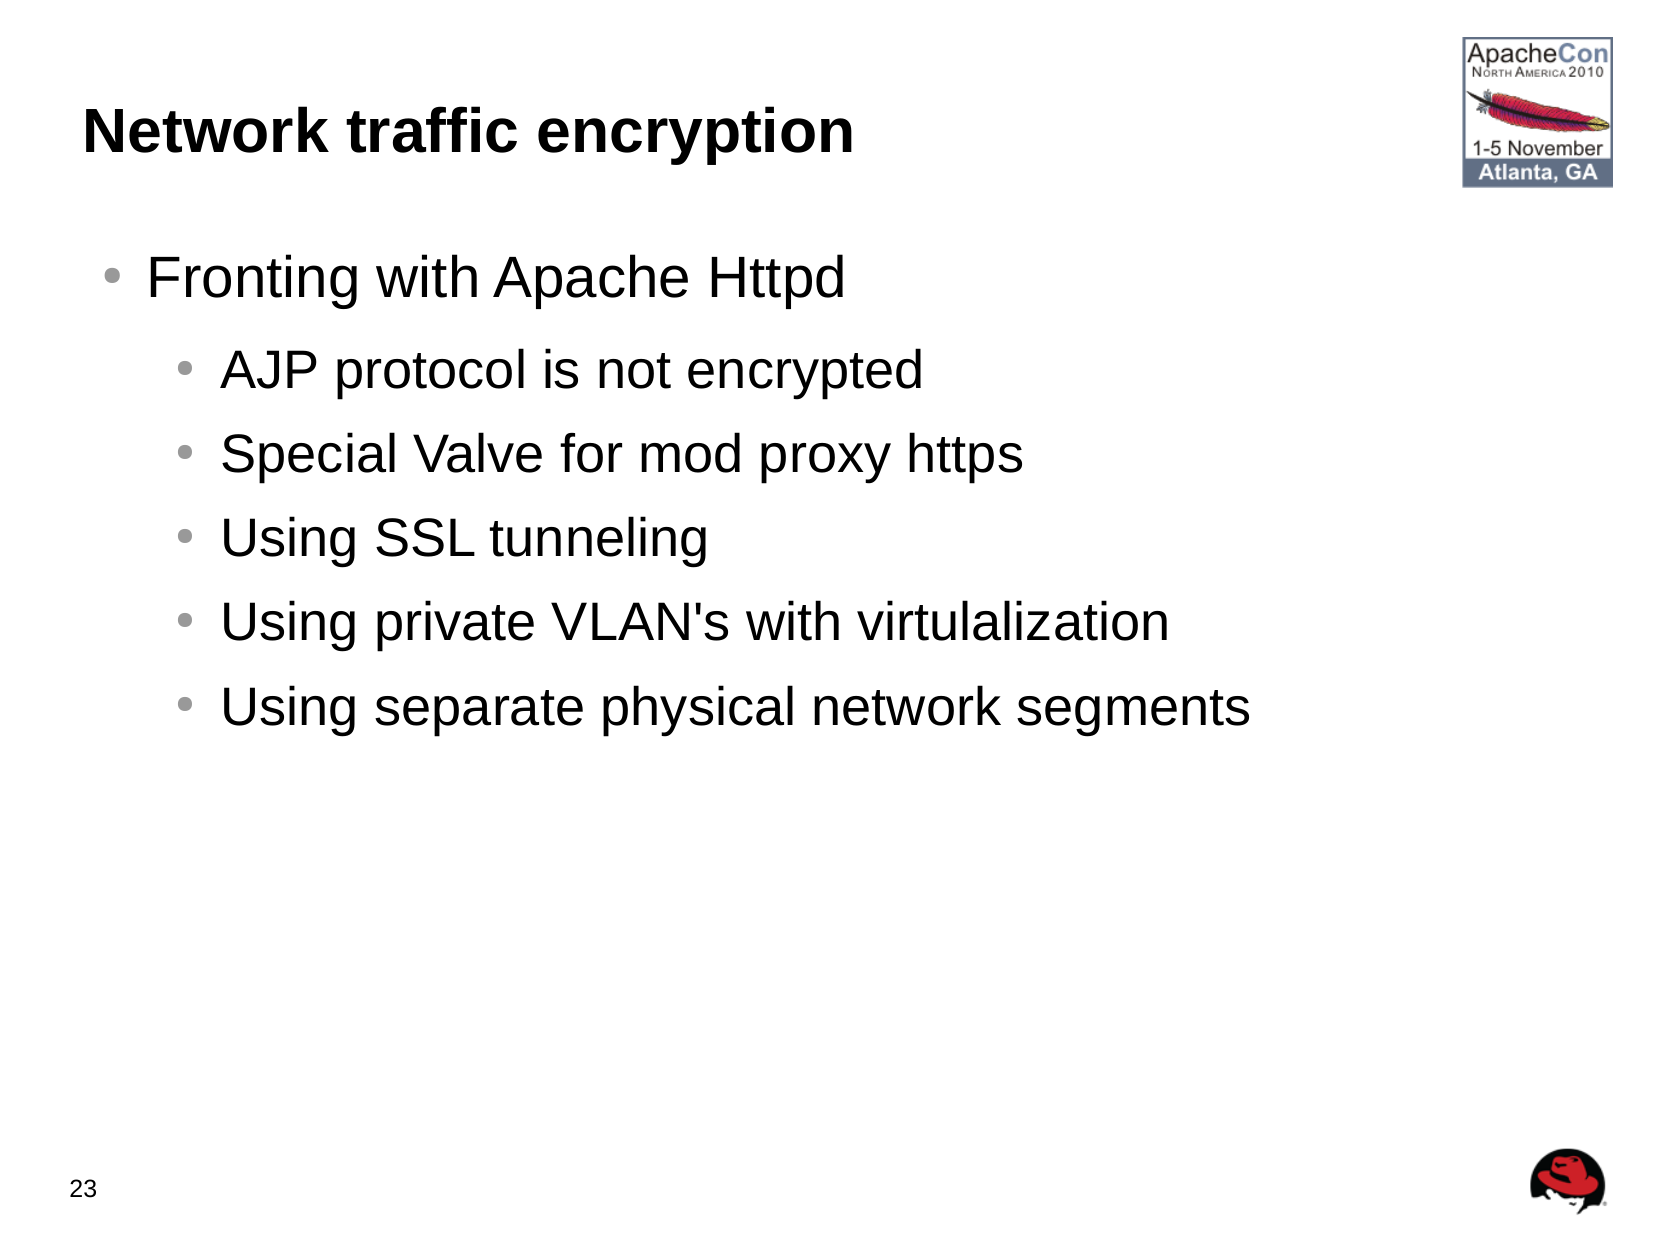

# Network traffic encryption
Fronting with Apache Httpd
AJP protocol is not encrypted
Special Valve for mod proxy https
Using SSL tunneling
Using private VLAN's with virtulalization
Using separate physical network segments